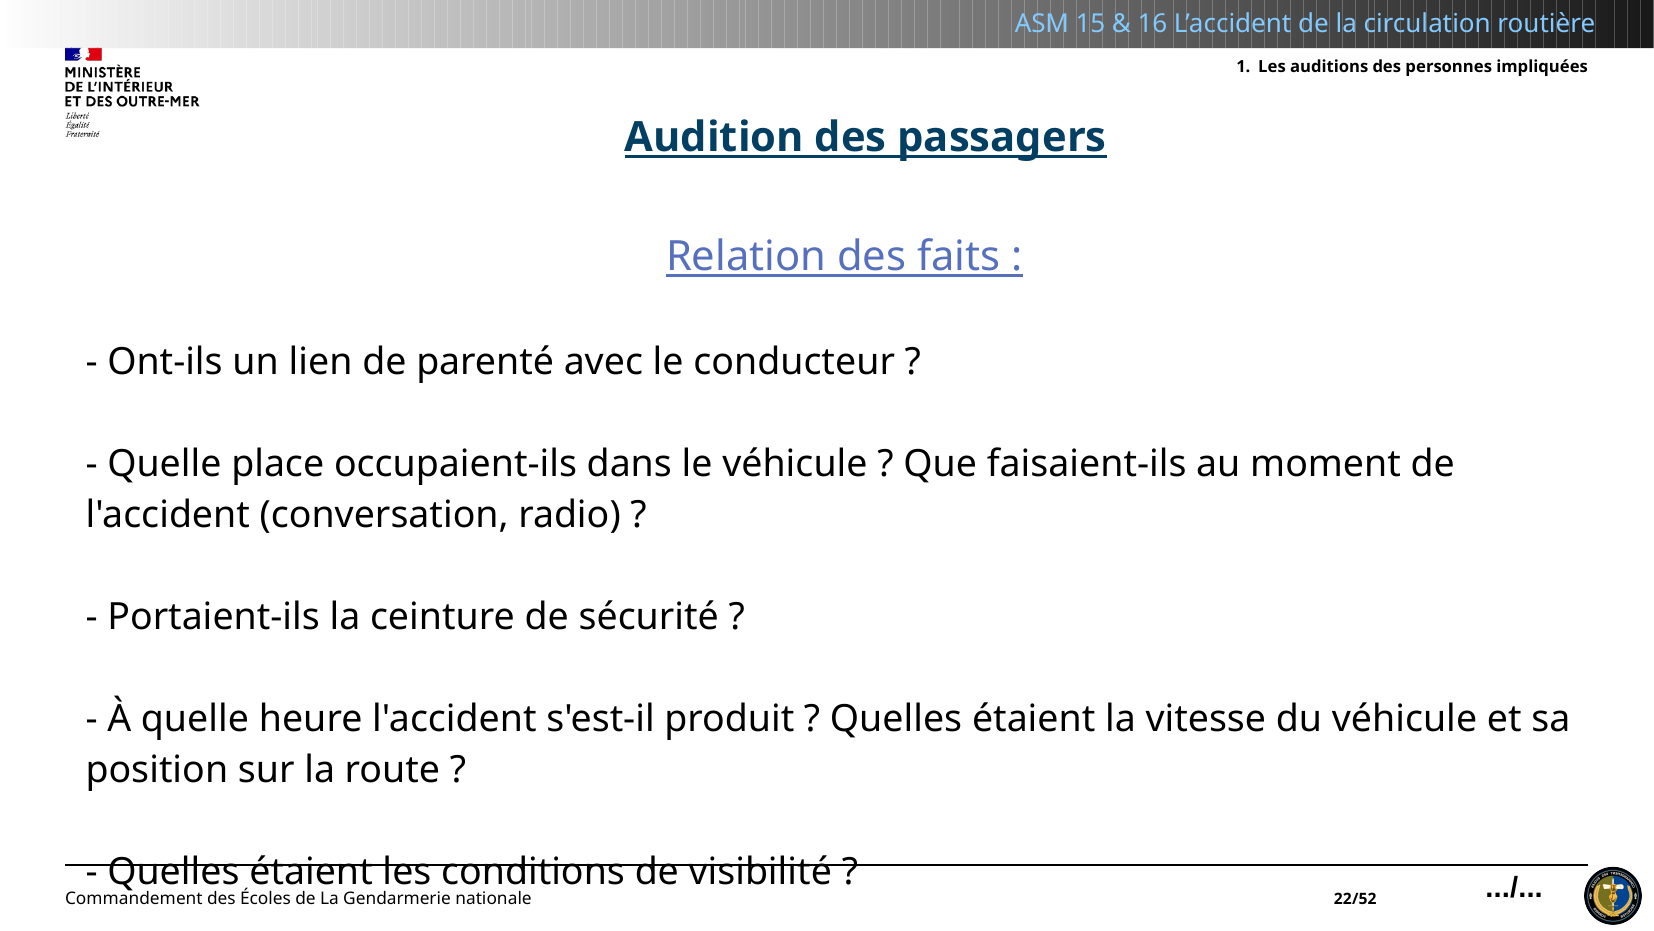

# LES AUDITIONS DES PERSONNES IMPLIQUÉES
Audition des passagers
Relation des faits :
- Ont-ils un lien de parenté avec le conducteur ?
- Quelle place occupaient-ils dans le véhicule ? Que faisaient-ils au moment de l'accident (conversation, radio) ?
- Portaient-ils la ceinture de sécurité ?
- À quelle heure l'accident s'est-il produit ? Quelles étaient la vitesse du véhicule et sa position sur la route ?
- Quelles étaient les conditions de visibilité ?
.../...